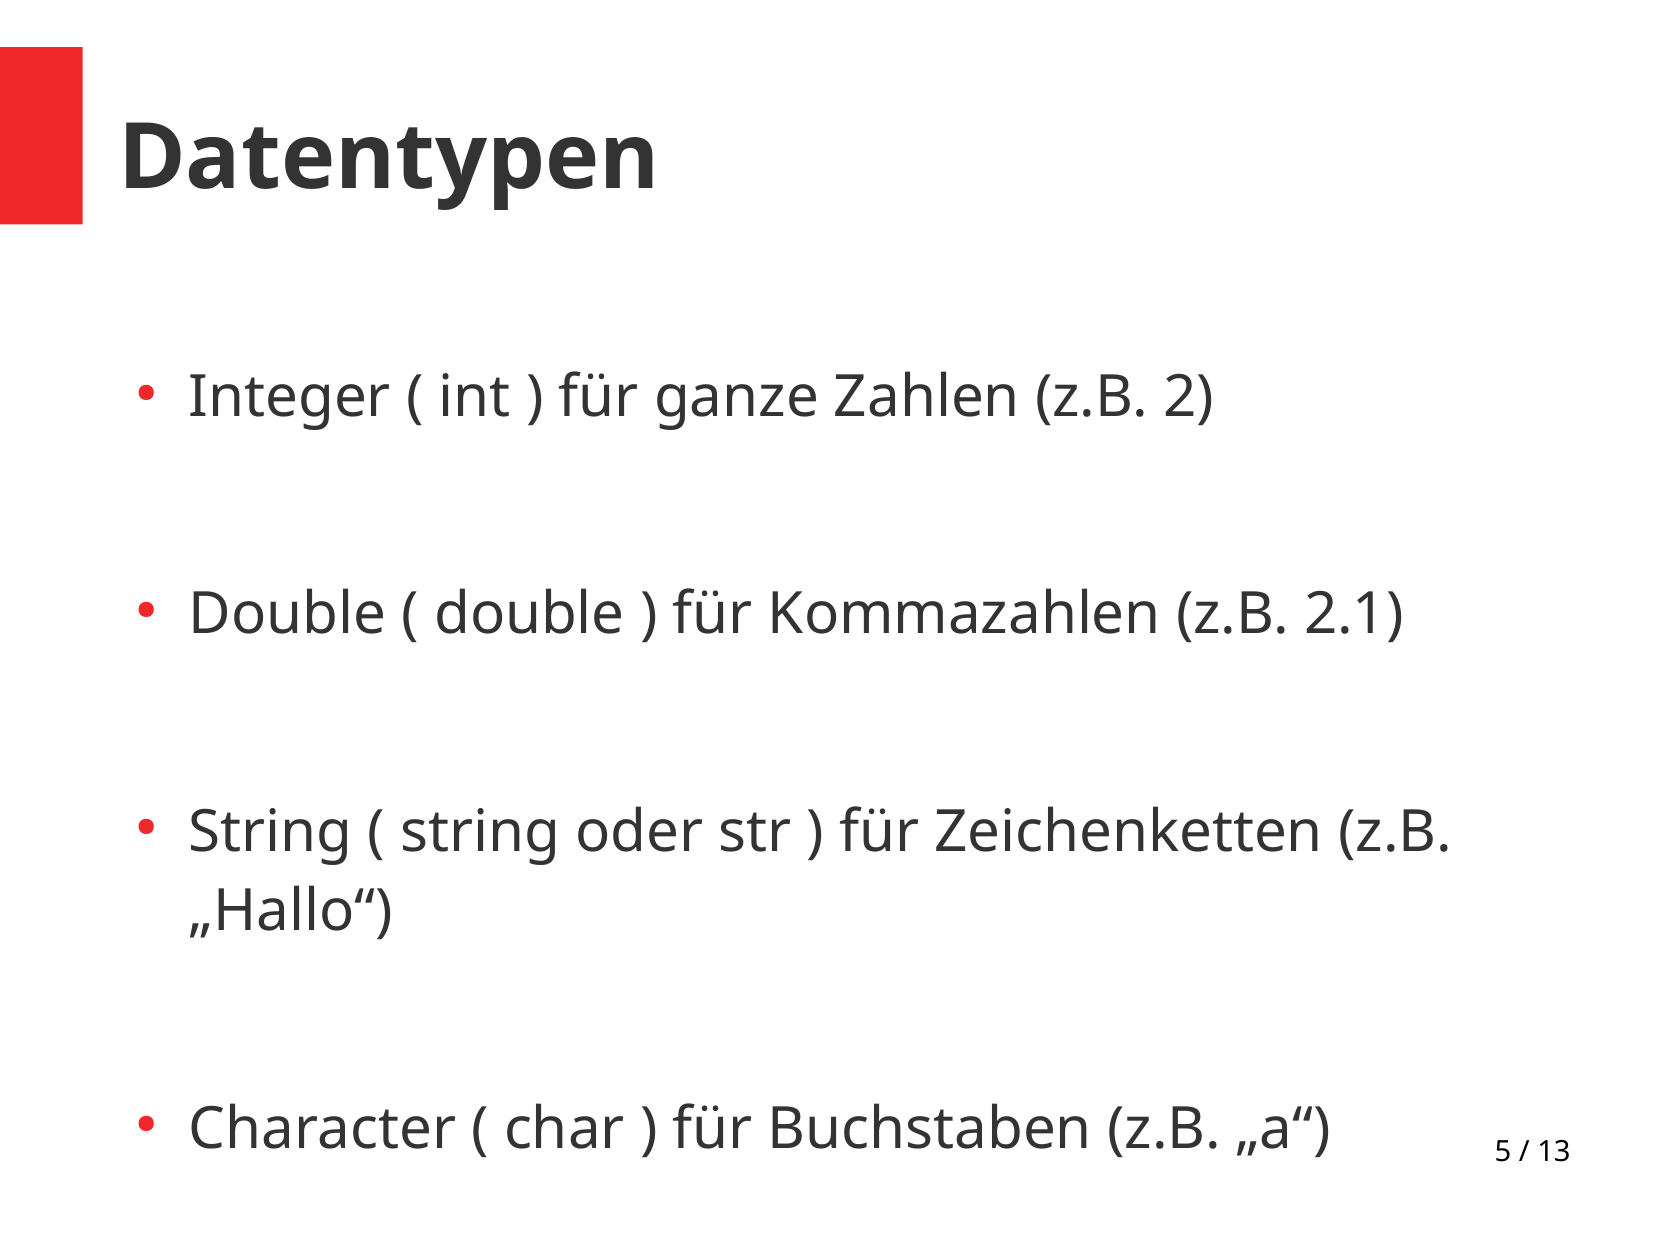

# Datentypen
Integer ( int ) für ganze Zahlen (z.B. 2)
Double ( double ) für Kommazahlen (z.B. 2.1)
String ( string oder str ) für Zeichenketten (z.B. „Hallo“)
Character ( char ) für Buchstaben (z.B. „a“)
5